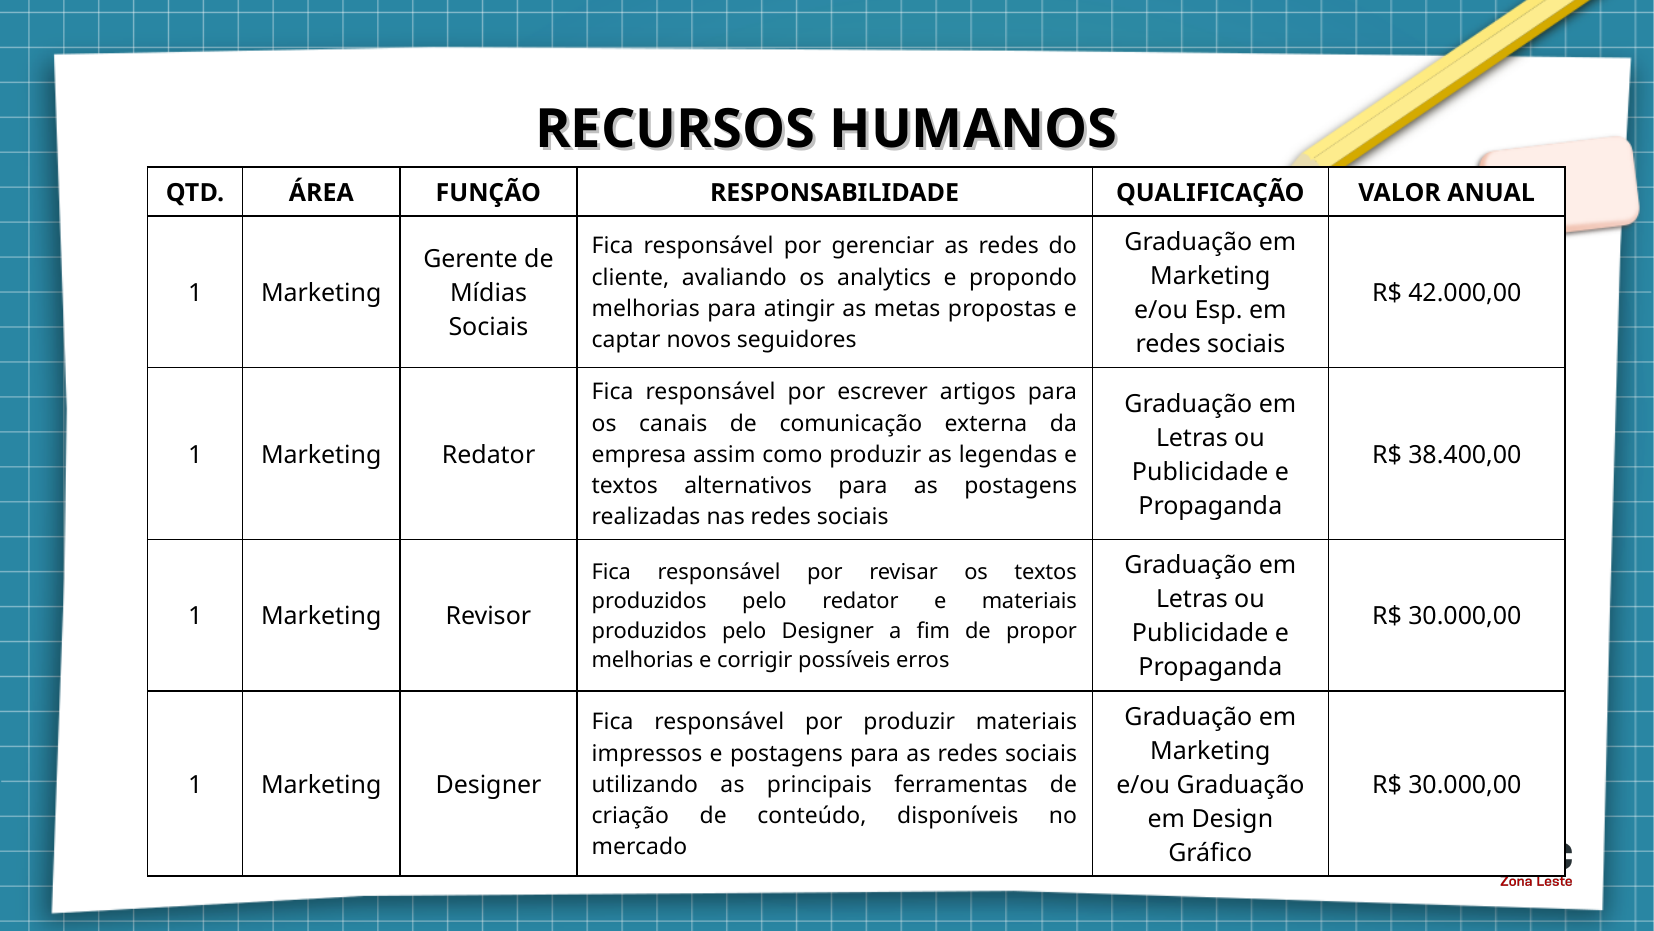

# RECURSOS HUMANOS
| QTD. | ÁREA | FUNÇÃO | RESPONSABILIDADE | QUALIFICAÇÃO | VALOR ANUAL |
| --- | --- | --- | --- | --- | --- |
| 1 | Marketing | Gerente de Mídias Sociais | Fica responsável por gerenciar as redes do cliente, avaliando os analytics e propondo melhorias para atingir as metas propostas e captar novos seguidores | Graduação em Marketing e/ou Esp. em redes sociais | R$ 42.000,00 |
| 1 | Marketing | Redator | Fica responsável por escrever artigos para os canais de comunicação externa da empresa assim como produzir as legendas e textos alternativos para as postagens realizadas nas redes sociais | Graduação em Letras ou Publicidade e Propaganda | R$ 38.400,00 |
| 1 | Marketing | Revisor | Fica responsável por revisar os textos produzidos pelo redator e materiais produzidos pelo Designer a fim de propor melhorias e corrigir possíveis erros | Graduação em Letras ou Publicidade e Propaganda | R$ 30.000,00 |
| 1 | Marketing | Designer | Fica responsável por produzir materiais impressos e postagens para as redes sociais utilizando as principais ferramentas de criação de conteúdo, disponíveis no mercado | Graduação em Marketing e/ou Graduação em Design Gráfico | R$ 30.000,00 |